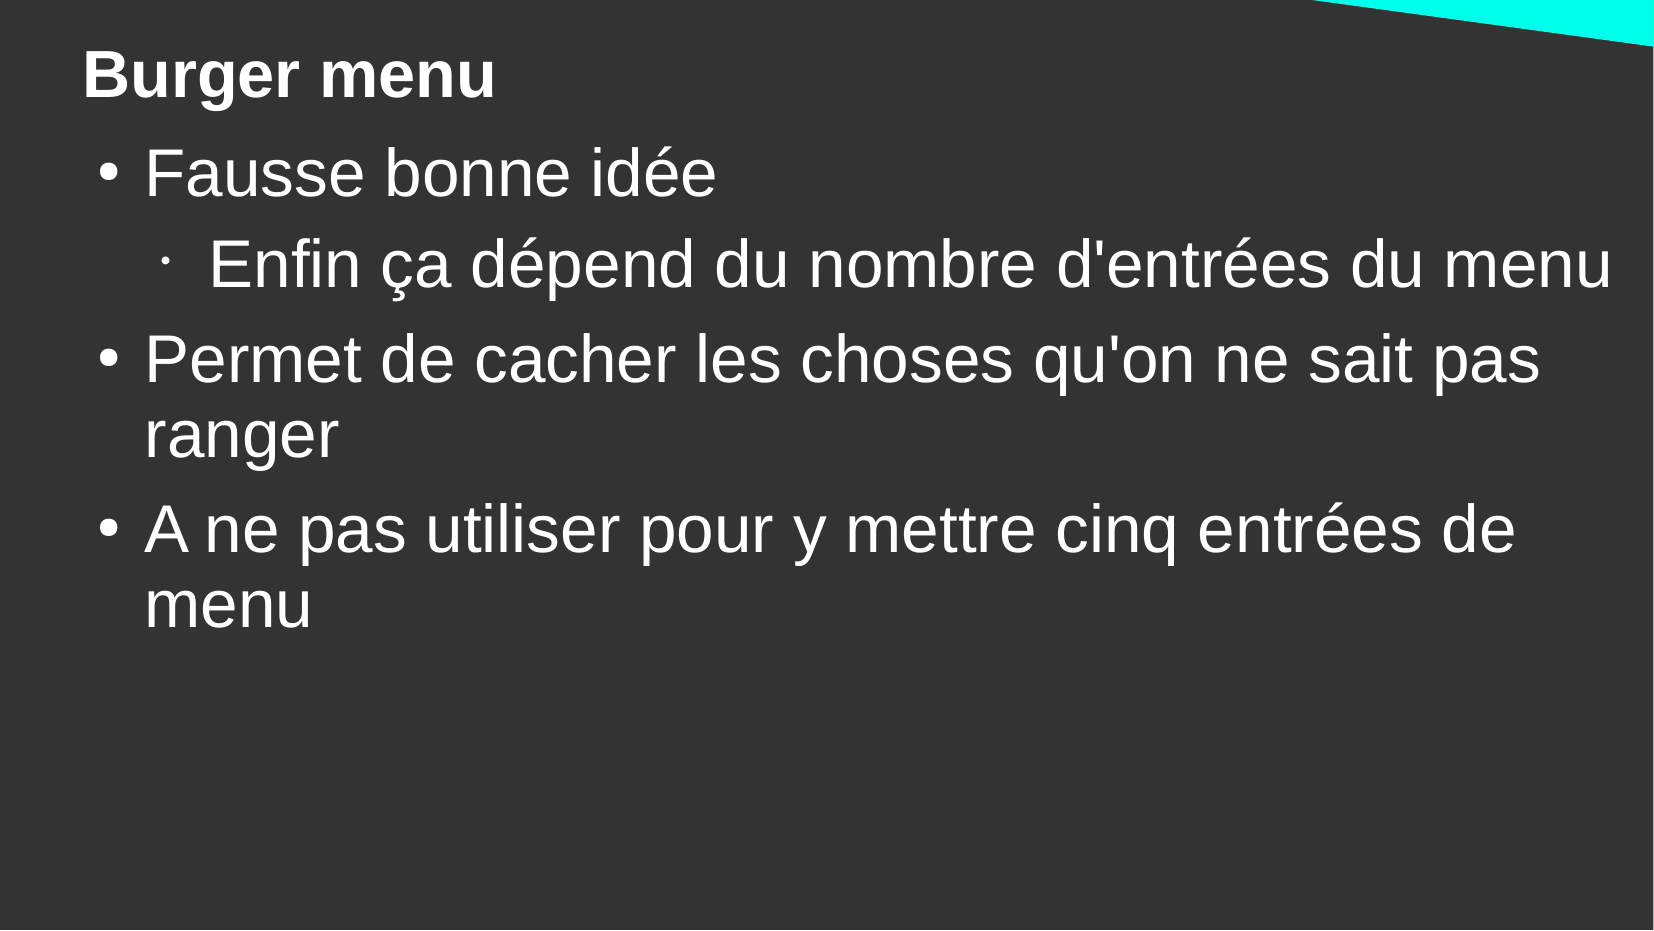

# Burger menu
Fausse bonne idée
Enfin ça dépend du nombre d'entrées du menu
Permet de cacher les choses qu'on ne sait pas ranger
A ne pas utiliser pour y mettre cinq entrées de menu